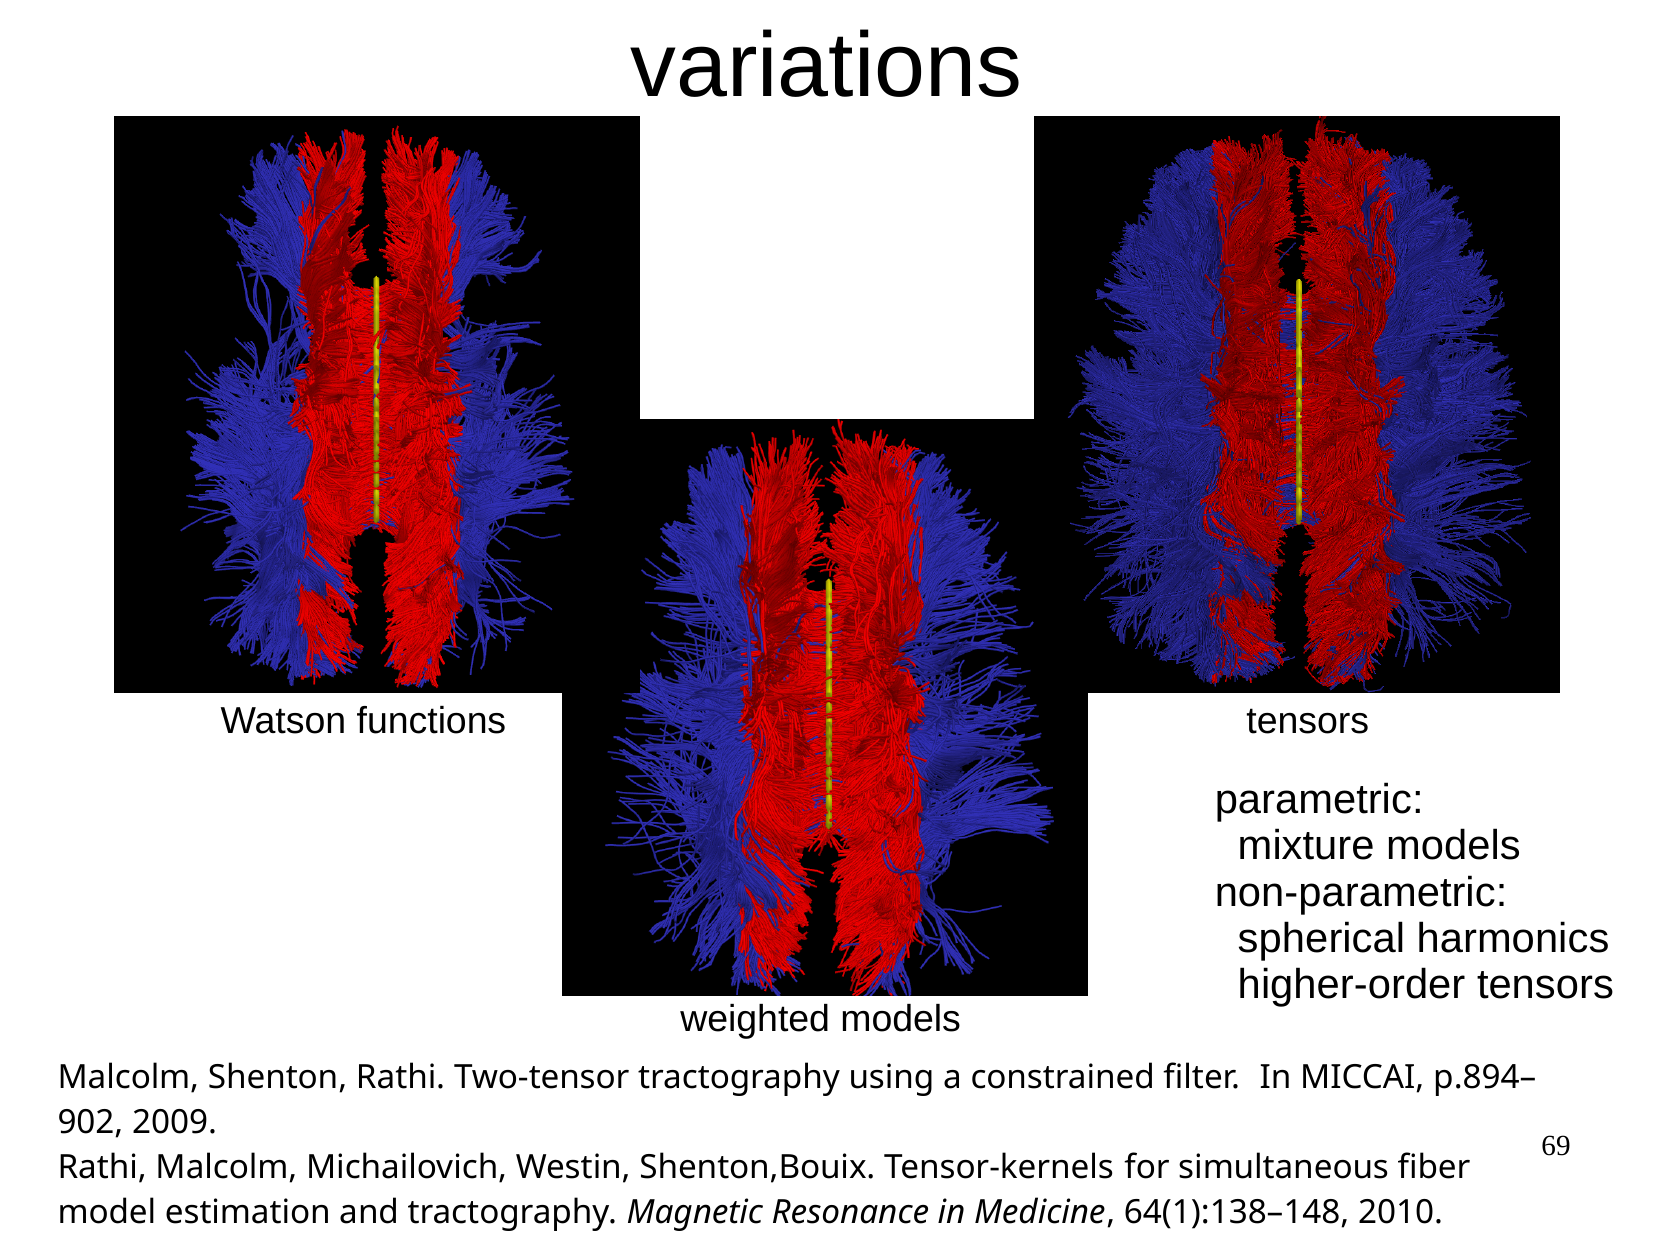

# variations
Watson functions
tensors
parametric:
 mixture models
non-parametric:
 spherical harmonics
 higher-order tensors
weighted models
Malcolm, Shenton, Rathi. Two-tensor tractography using a constrained ﬁlter. In MICCAI, p.894–902, 2009.
Rathi, Malcolm, Michailovich, Westin, Shenton,Bouix. Tensor-kernels for simultaneous ﬁber model estimation and tractography. Magnetic Resonance in Medicine, 64(1):138–148, 2010.
69